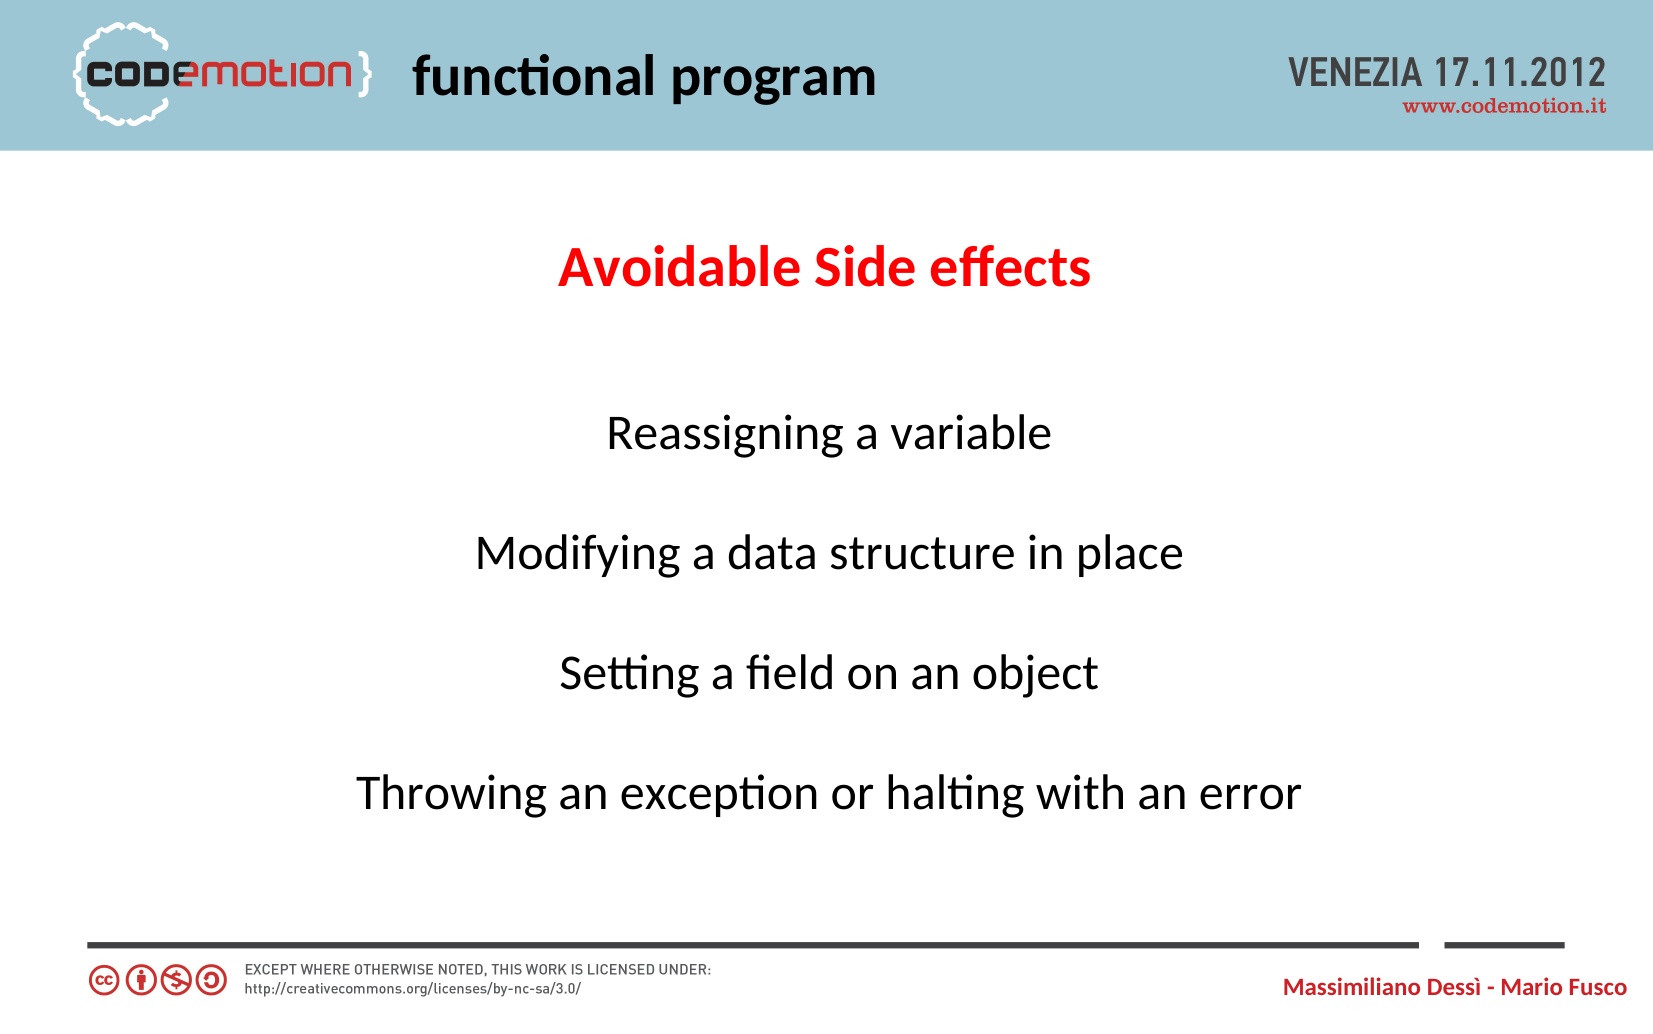

functional program
Avoidable Side effects
Reassigning a variable
Modifying a data structure in place
Setting a field on an object
Throwing an exception or halting with an error